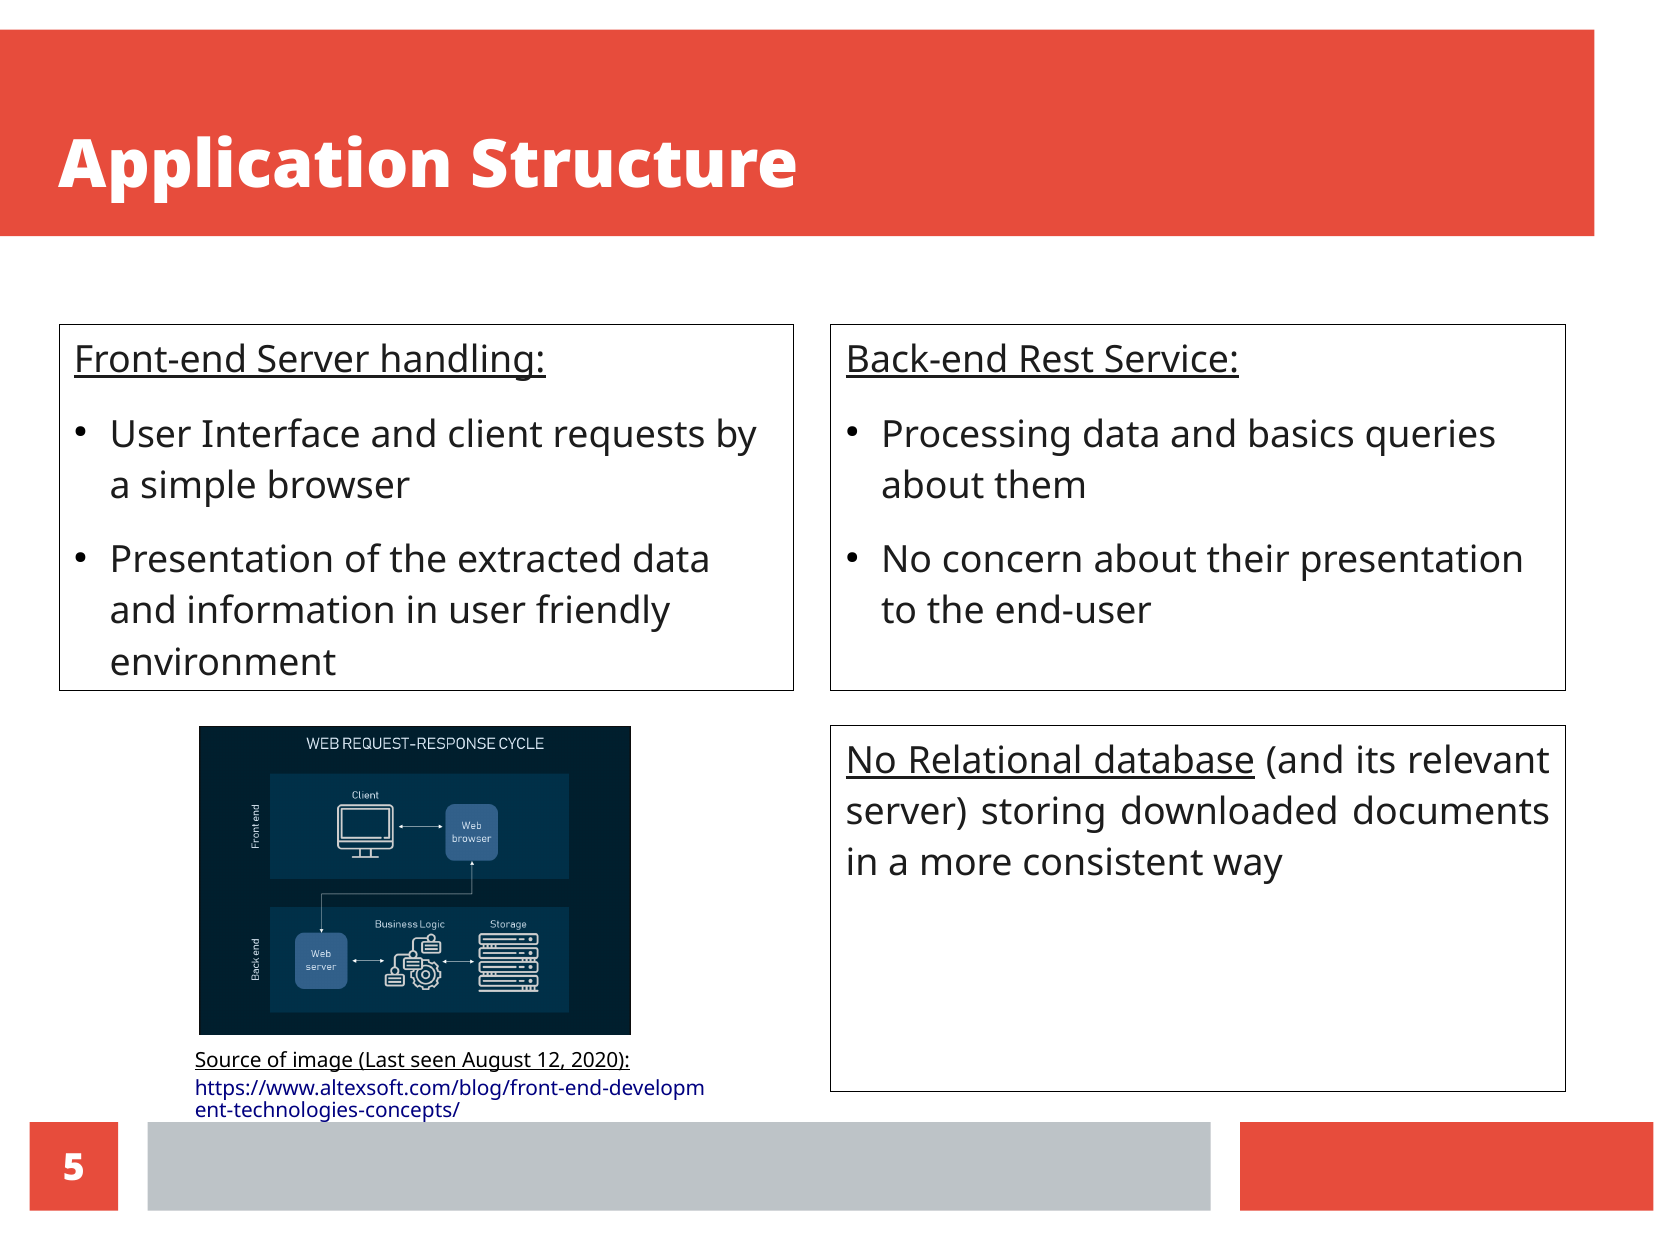

# Application Structure
Front-end Server handling:
User Interface and client requests by a simple browser
Presentation of the extracted data and information in user friendly environment
Back-end Rest Service:
Processing data and basics queries about them
No concern about their presentation to the end-user
No Relational database (and its relevant server) storing downloaded documents in a more consistent way
Source of image (Last seen August 12, 2020): https://www.altexsoft.com/blog/front-end-development-technologies-concepts/
5